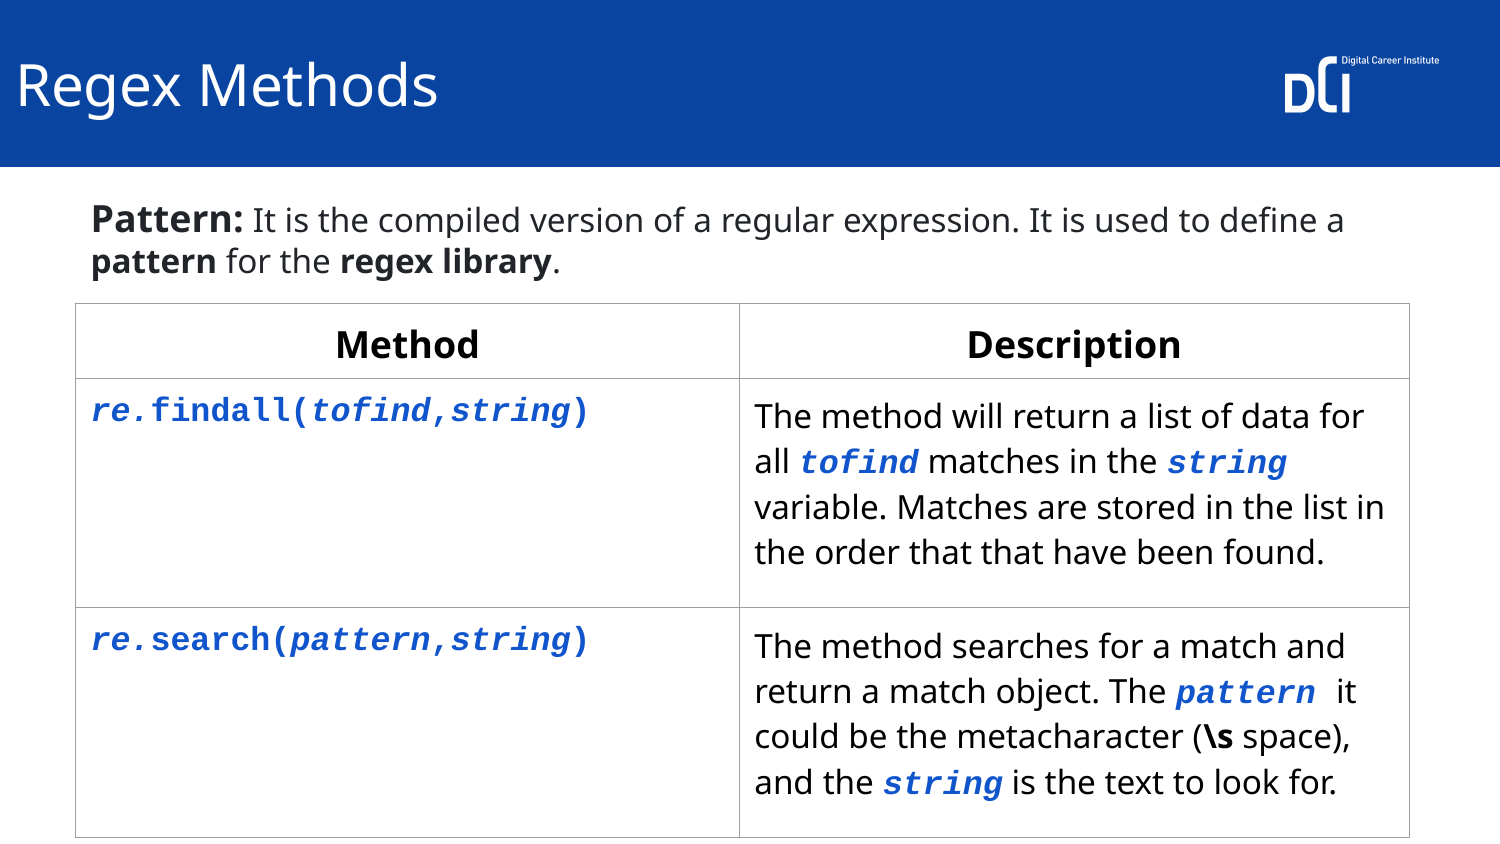

# Regex Methods
Pattern: It is the compiled version of a regular expression. It is used to define a pattern for the regex library.
| Method | Description |
| --- | --- |
| re.findall(tofind,string) | The method will return a list of data for all tofind matches in the string variable. Matches are stored in the list in the order that that have been found. |
| re.search(pattern,string) | The method searches for a match and return a match object. The pattern it could be the metacharacter (\s space), and the string is the text to look for. |